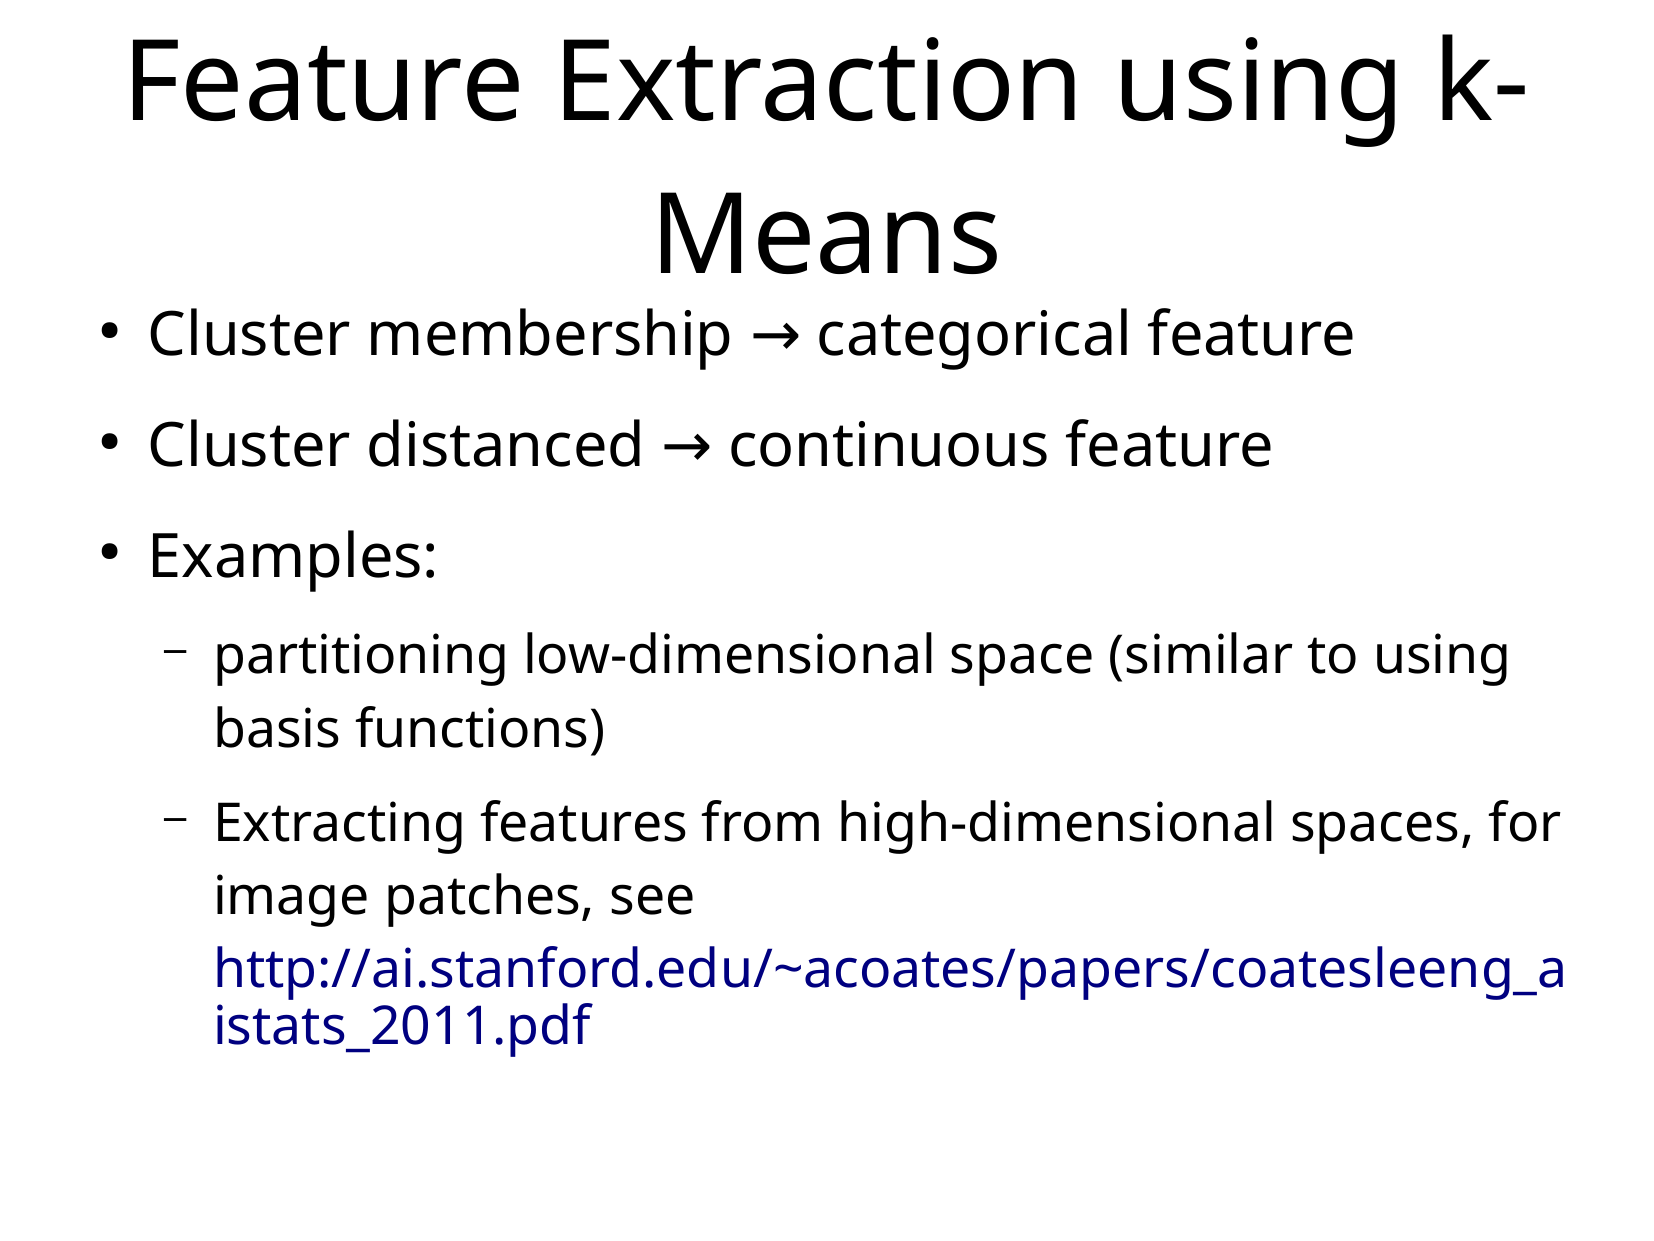

# Feature Extraction using k-Means
Cluster membership → categorical feature
Cluster distanced → continuous feature
Examples:
partitioning low-dimensional space (similar to using basis functions)
Extracting features from high-dimensional spaces, for image patches, see http://ai.stanford.edu/~acoates/papers/coatesleeng_aistats_2011.pdf